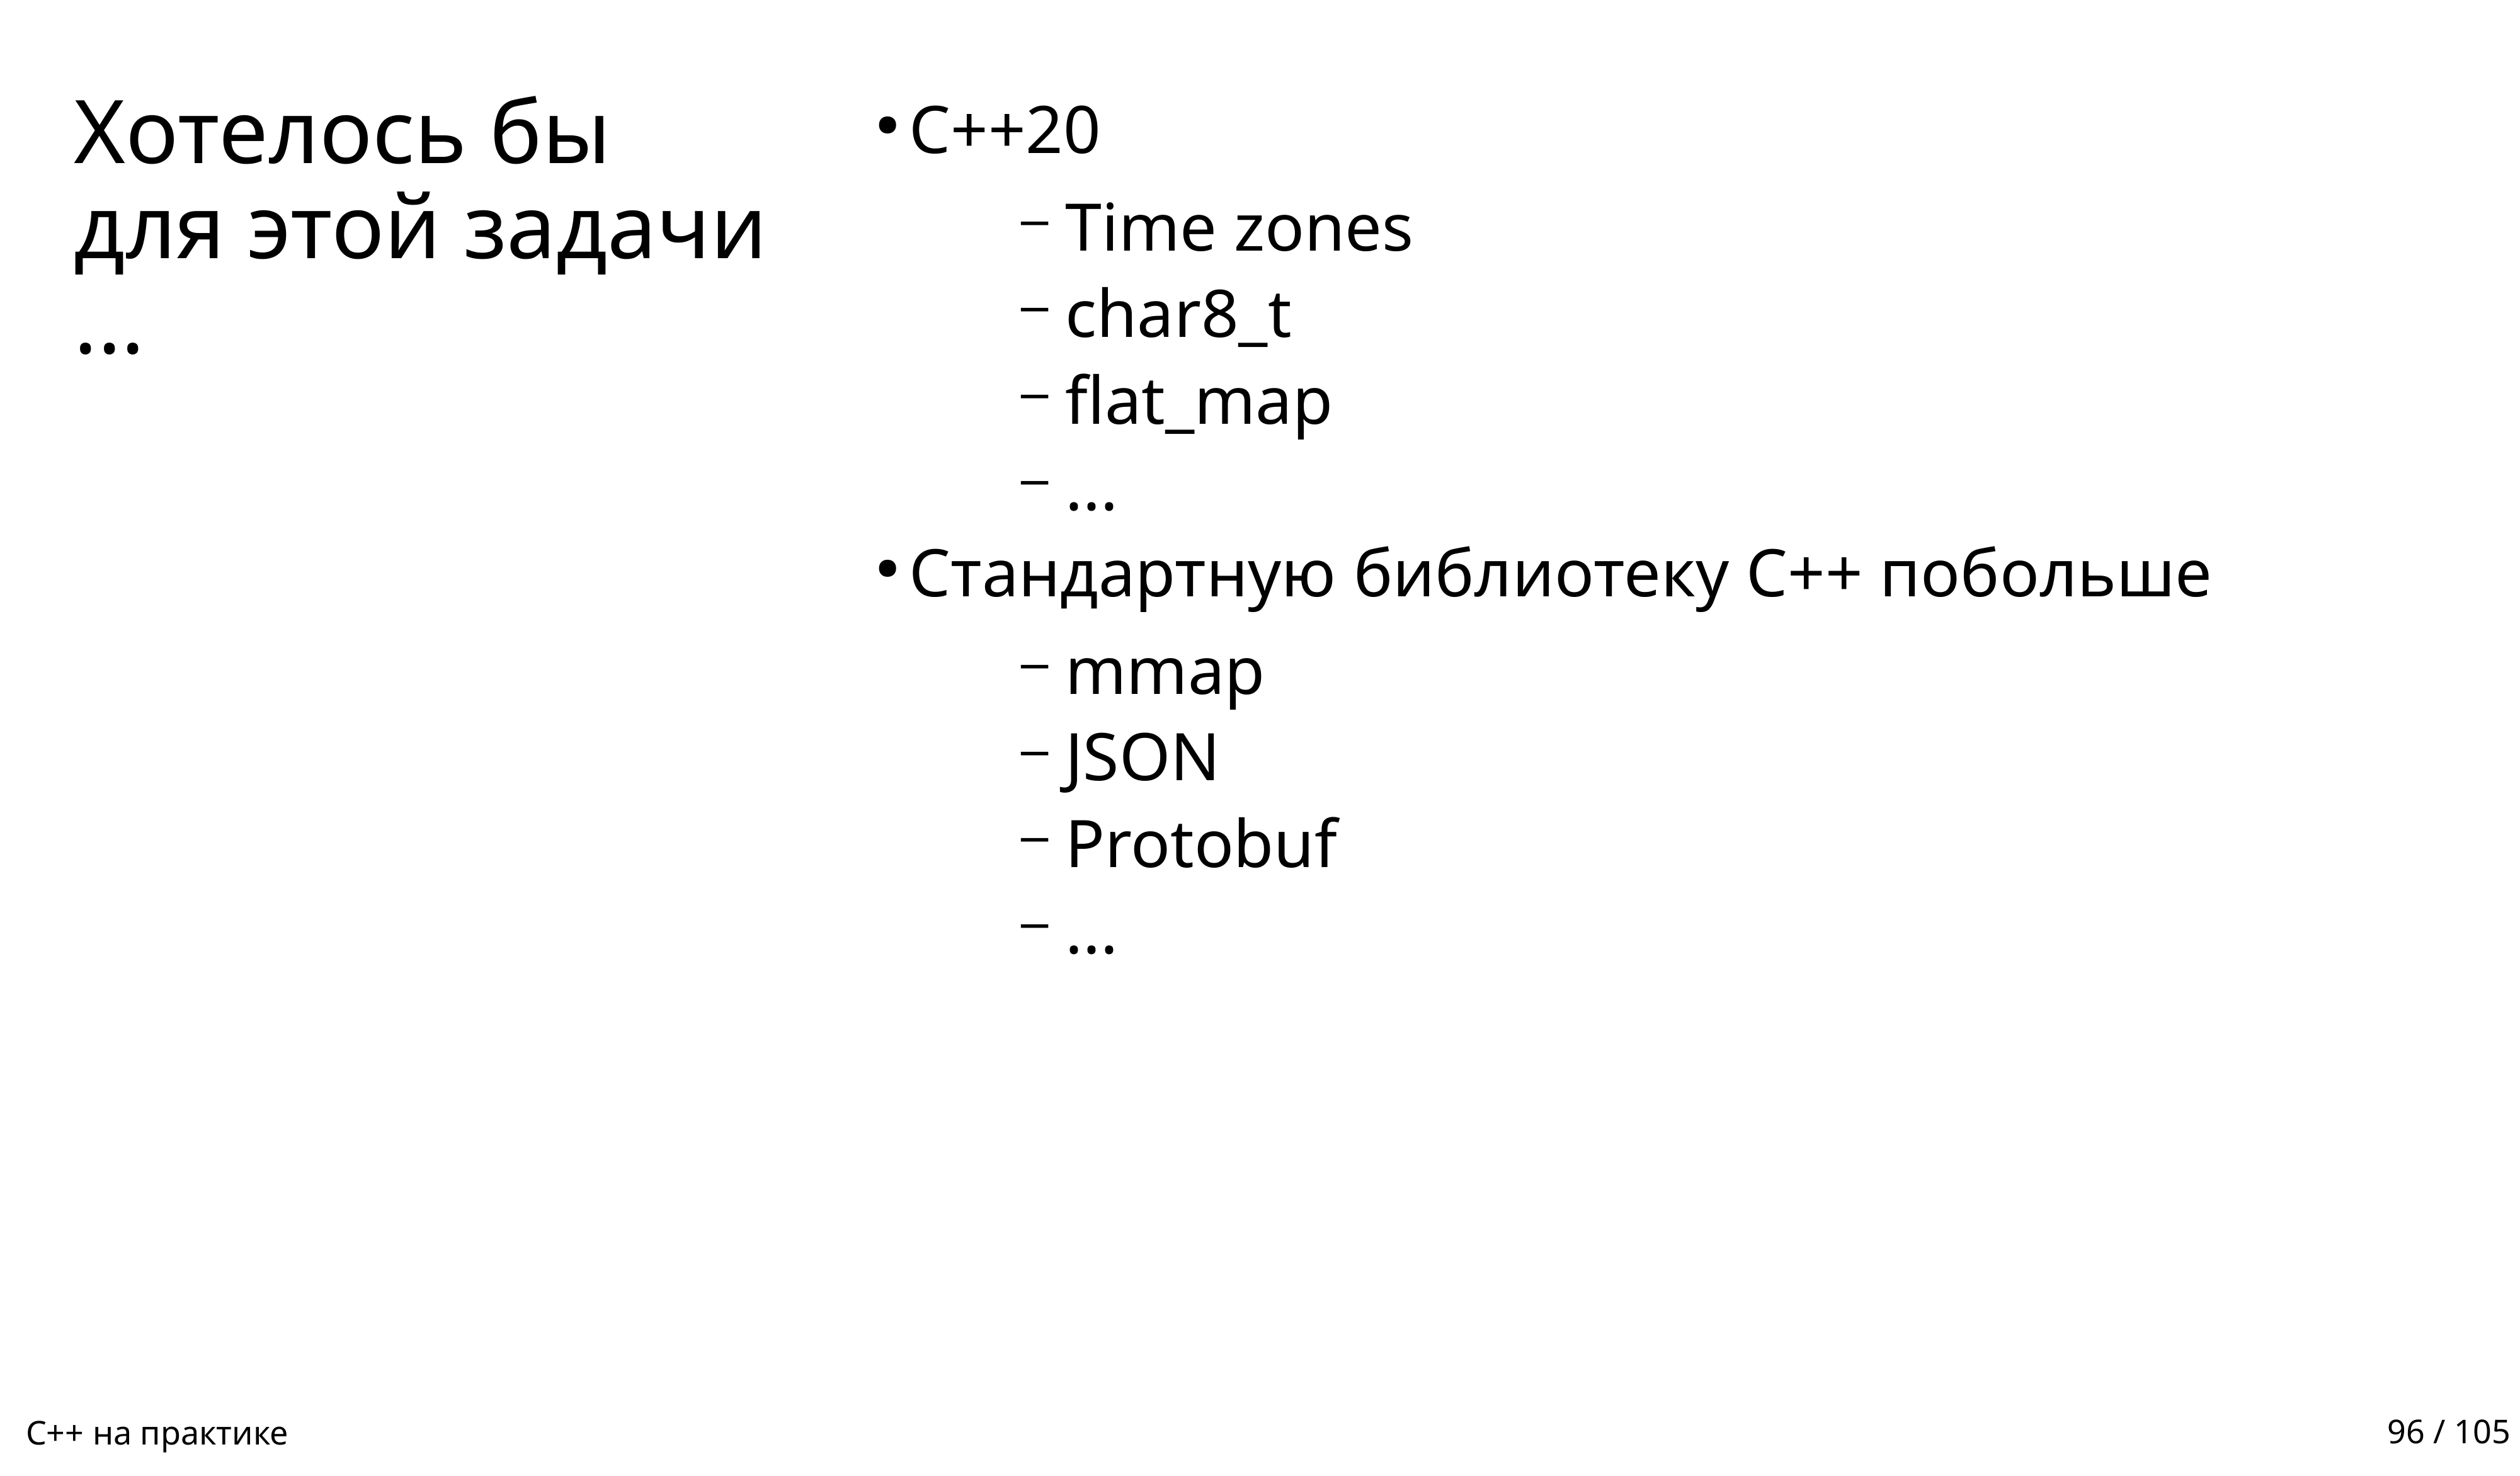

# Хотелось бы для этой задачи ...
C++20
 Time zones
 char8_t
 flat_map
 ...
Стандартную библиотеку C++ побольше
 mmap
 JSON
 Protobuf
 ...
C++ на практике